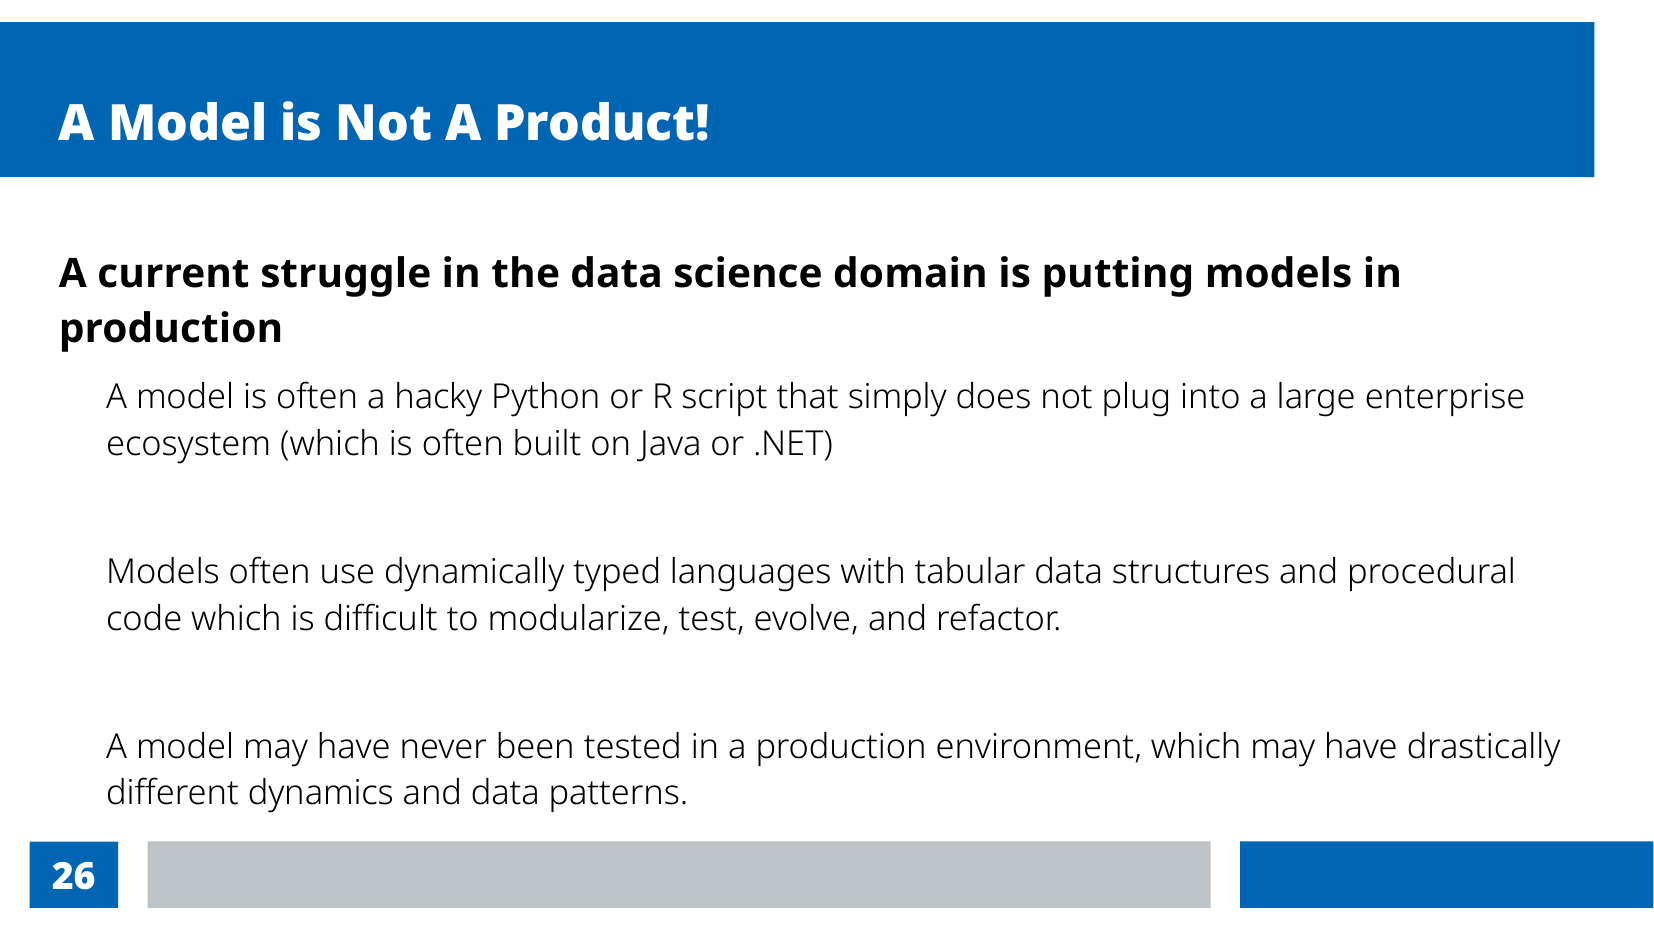

# A Model is Not A Product!
A current struggle in the data science domain is putting models in production
A model is often a hacky Python or R script that simply does not plug into a large enterprise ecosystem (which is often built on Java or .NET)
Models often use dynamically typed languages with tabular data structures and procedural code which is difficult to modularize, test, evolve, and refactor.
A model may have never been tested in a production environment, which may have drastically different dynamics and data patterns.
26